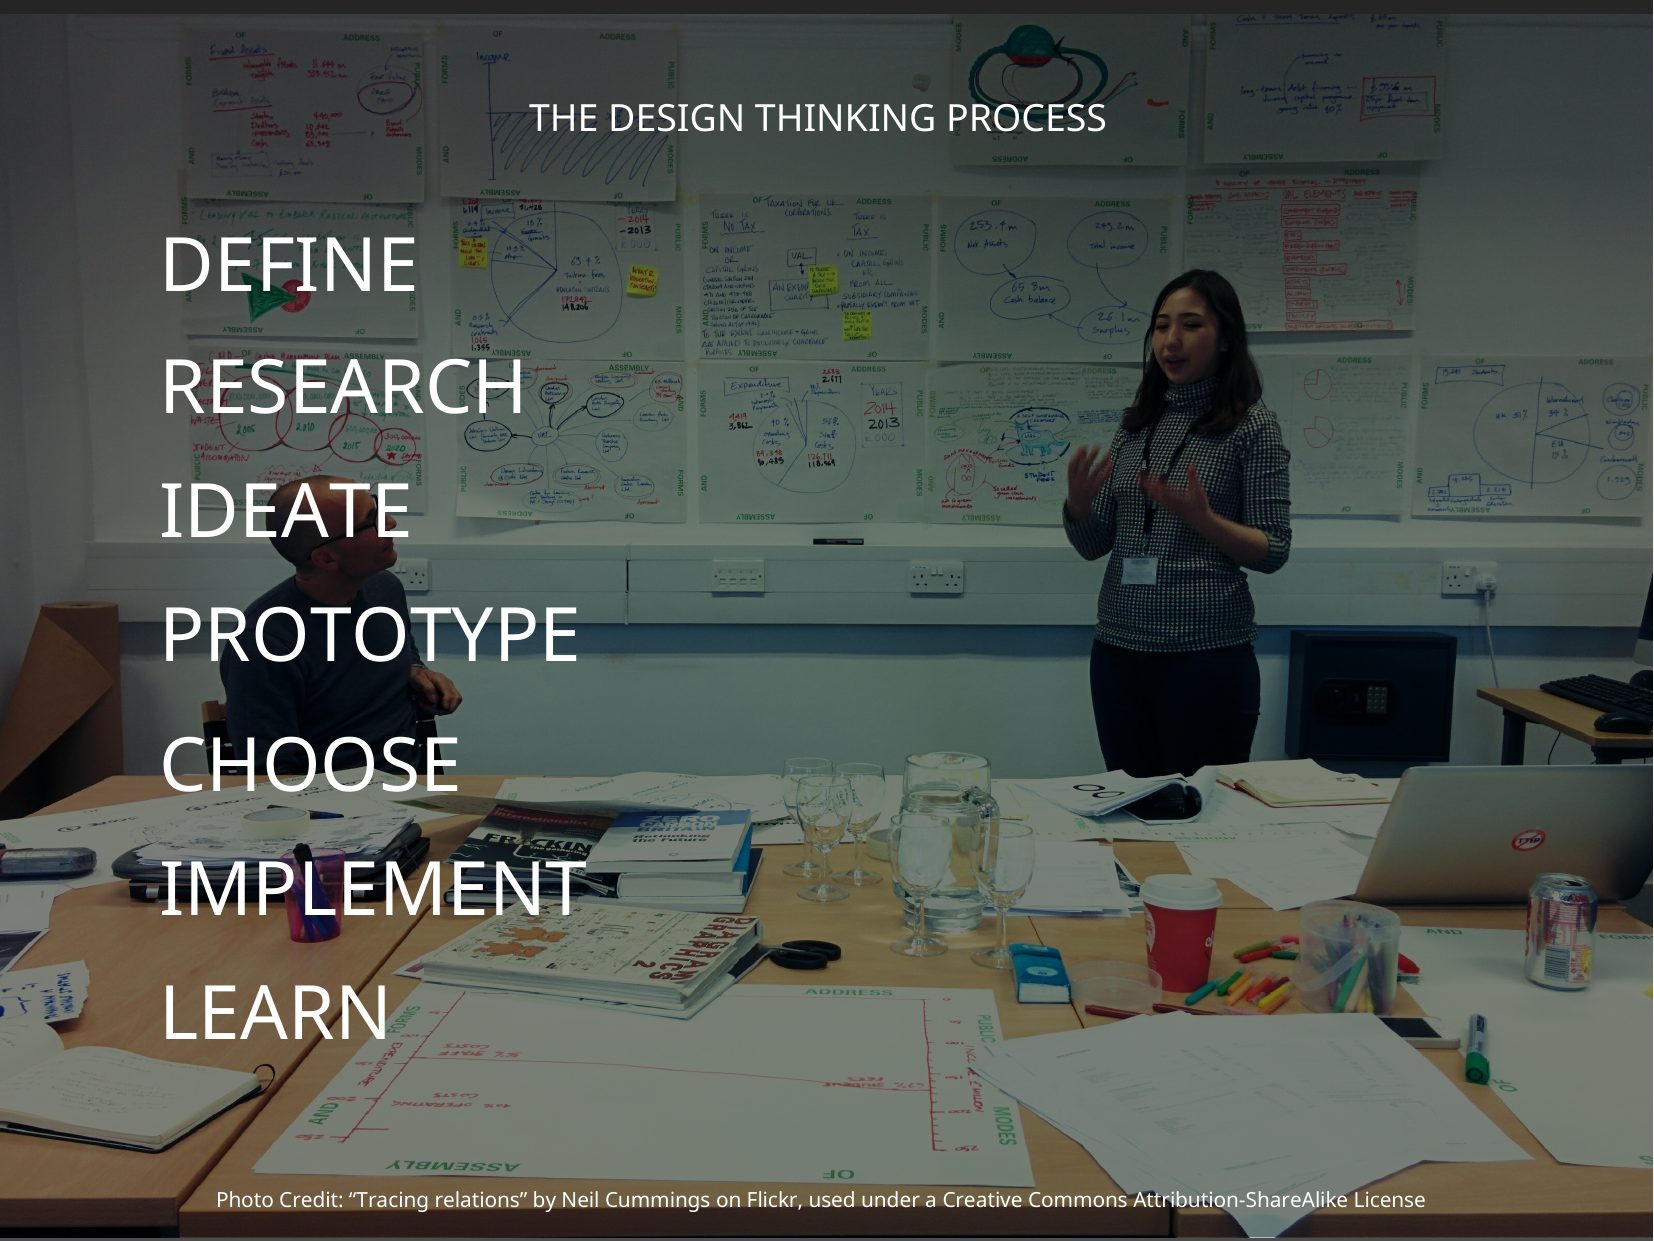

THE DESIGN THINKING PROCESS
# DEFINE
RESEARCH
IDEATE
PROTOTYPE
CHOOSE
IMPLEMENT
LEARN
Photo Credit: “Tracing relations” by Neil Cummings on Flickr, used under a Creative Commons Attribution-ShareAlike License